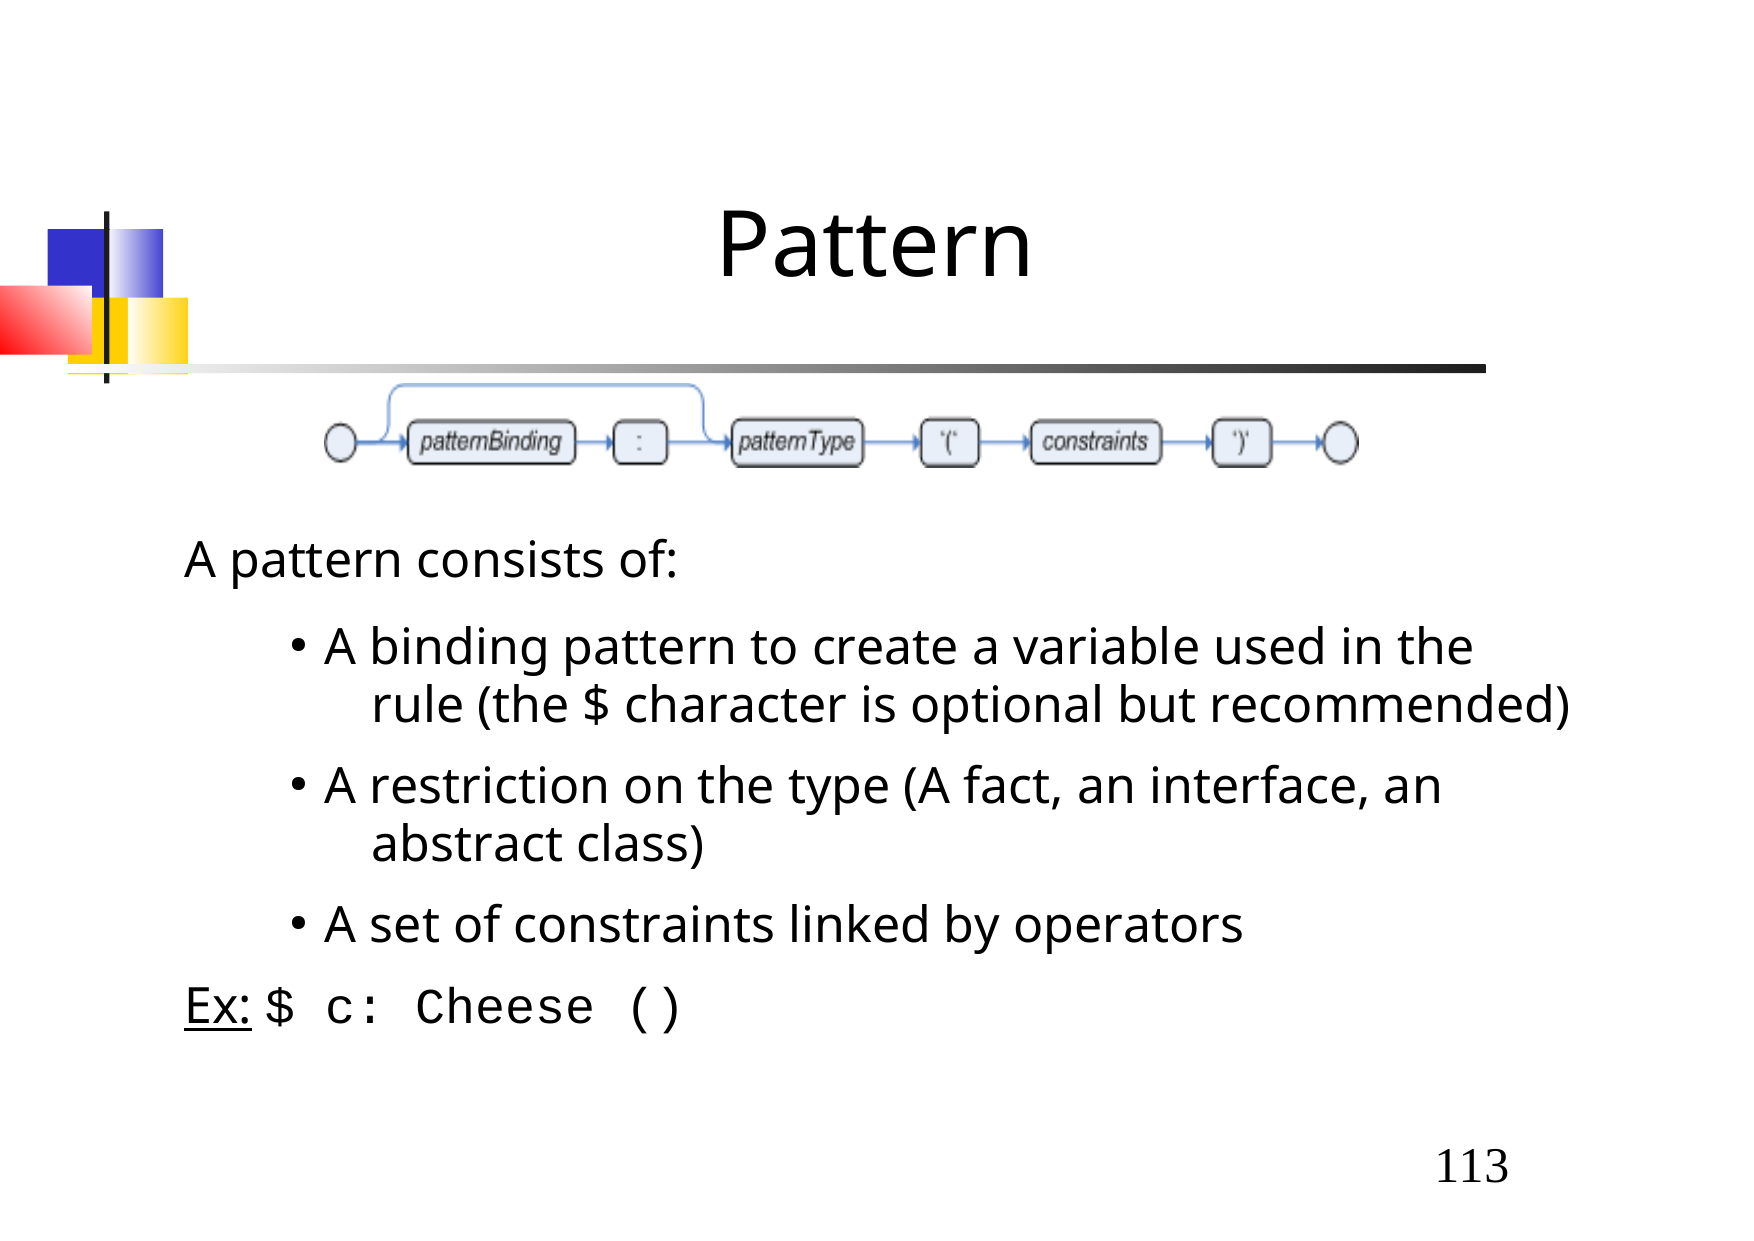

# Pattern
A pattern consists of:
A binding pattern to create a variable used in the rule (the $ character is optional but recommended)
A restriction on the type (A fact, an interface, an abstract class)
A set of constraints linked by operators
Ex: $ c: Cheese ()